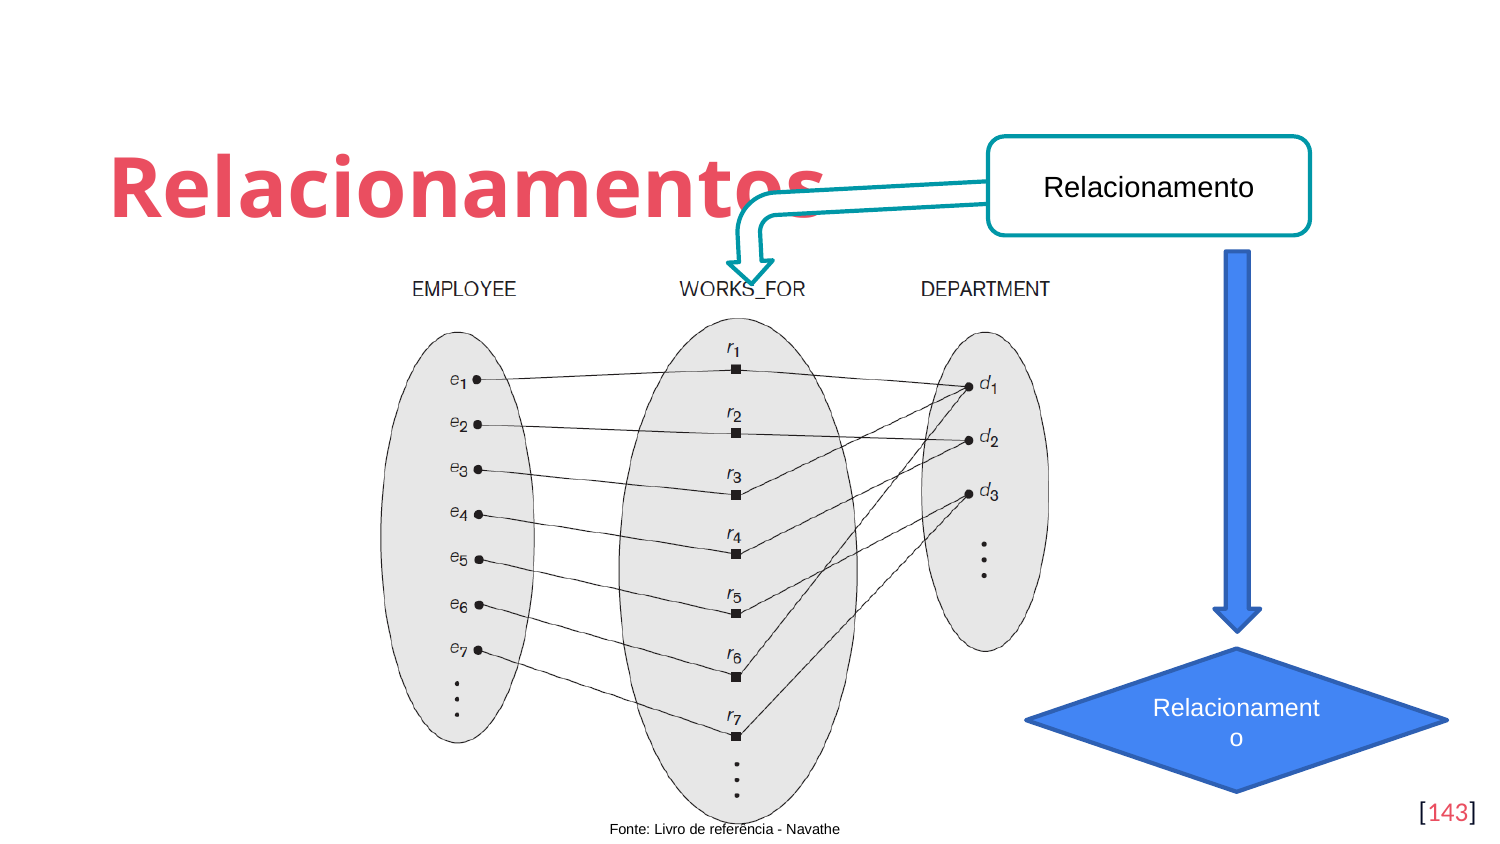

Relacionamentos
Relacionamento
Relacionamento
Fonte: Livro de referência - Navathe